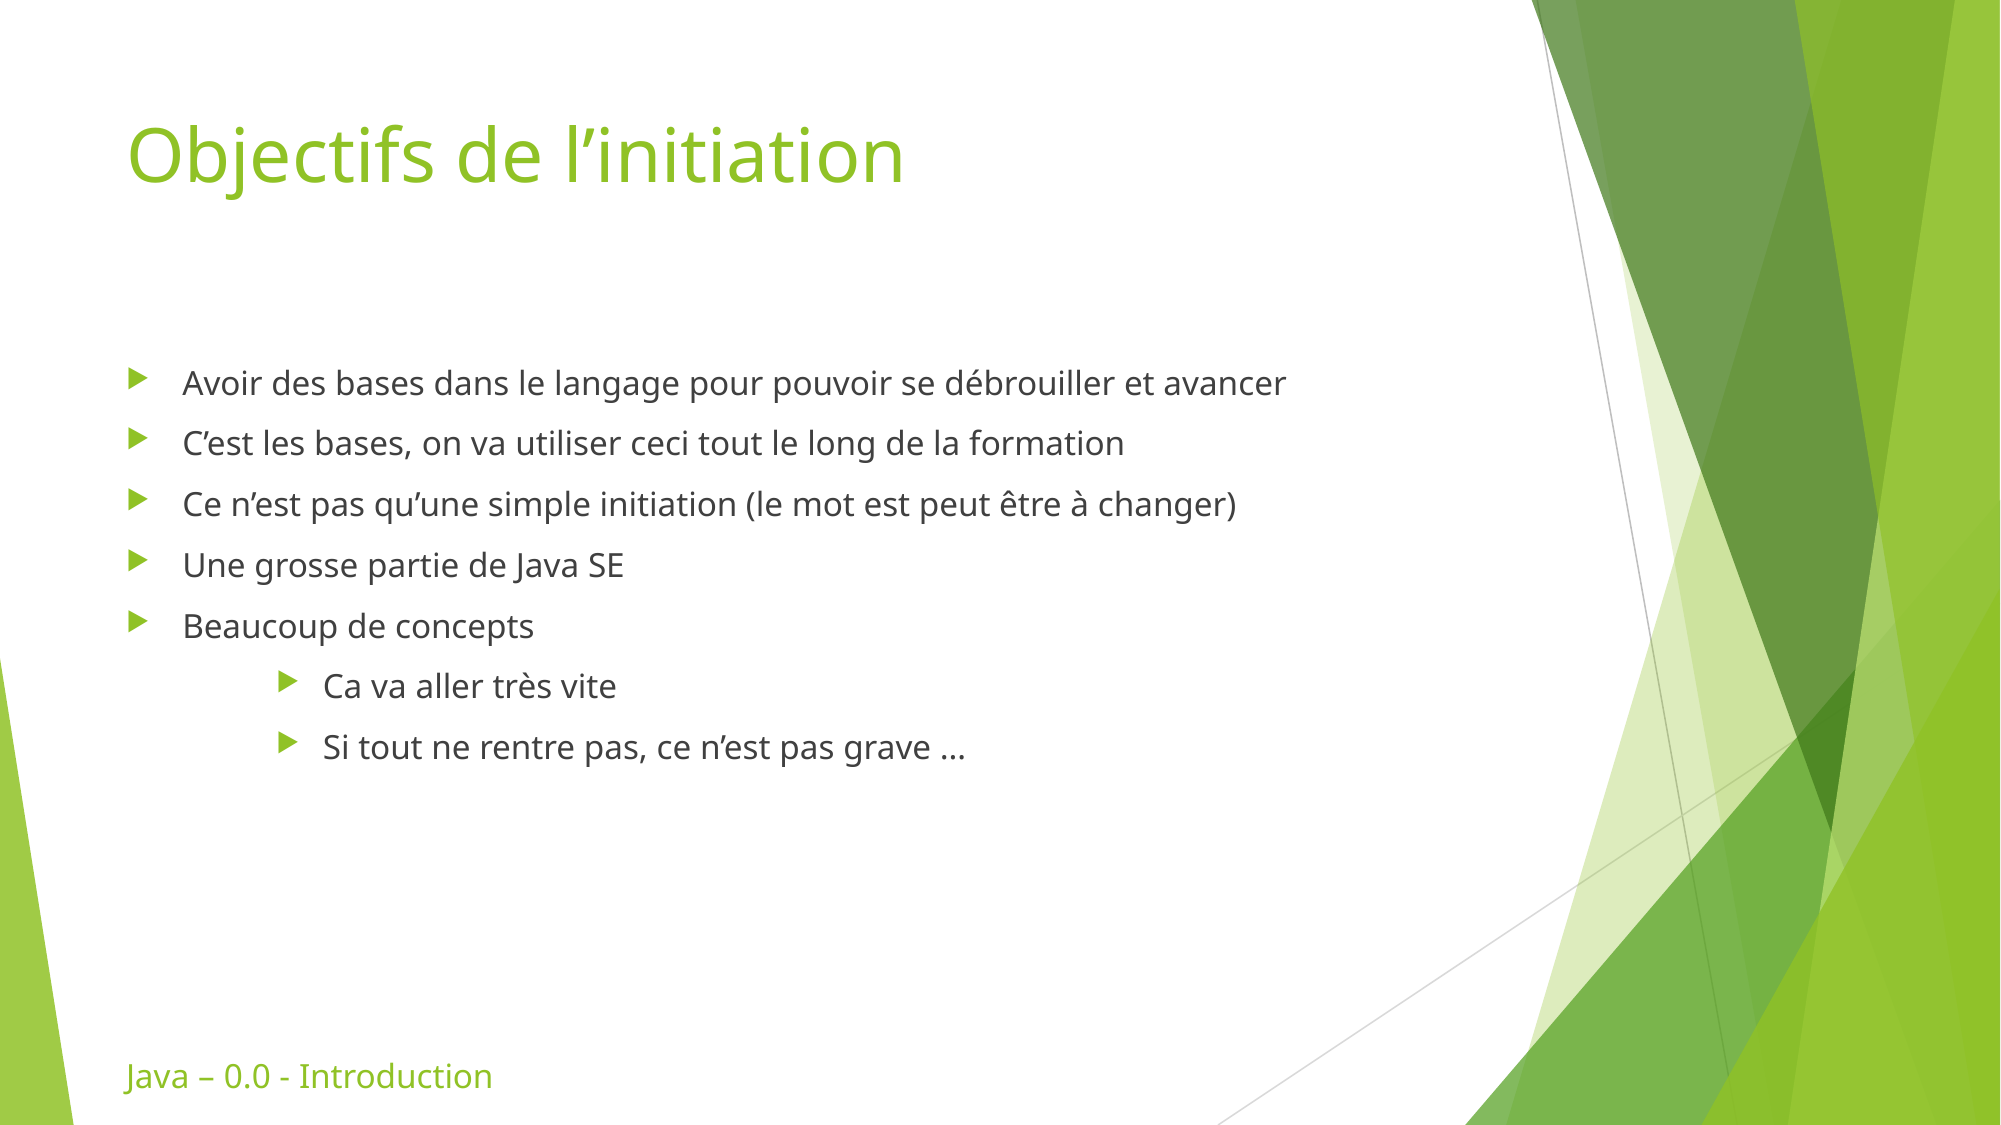

# Objectifs de l’initiation
Avoir des bases dans le langage pour pouvoir se débrouiller et avancer
C’est les bases, on va utiliser ceci tout le long de la formation
Ce n’est pas qu’une simple initiation (le mot est peut être à changer)
Une grosse partie de Java SE
Beaucoup de concepts
Ca va aller très vite
Si tout ne rentre pas, ce n’est pas grave …
Java – 0.0 - Introduction